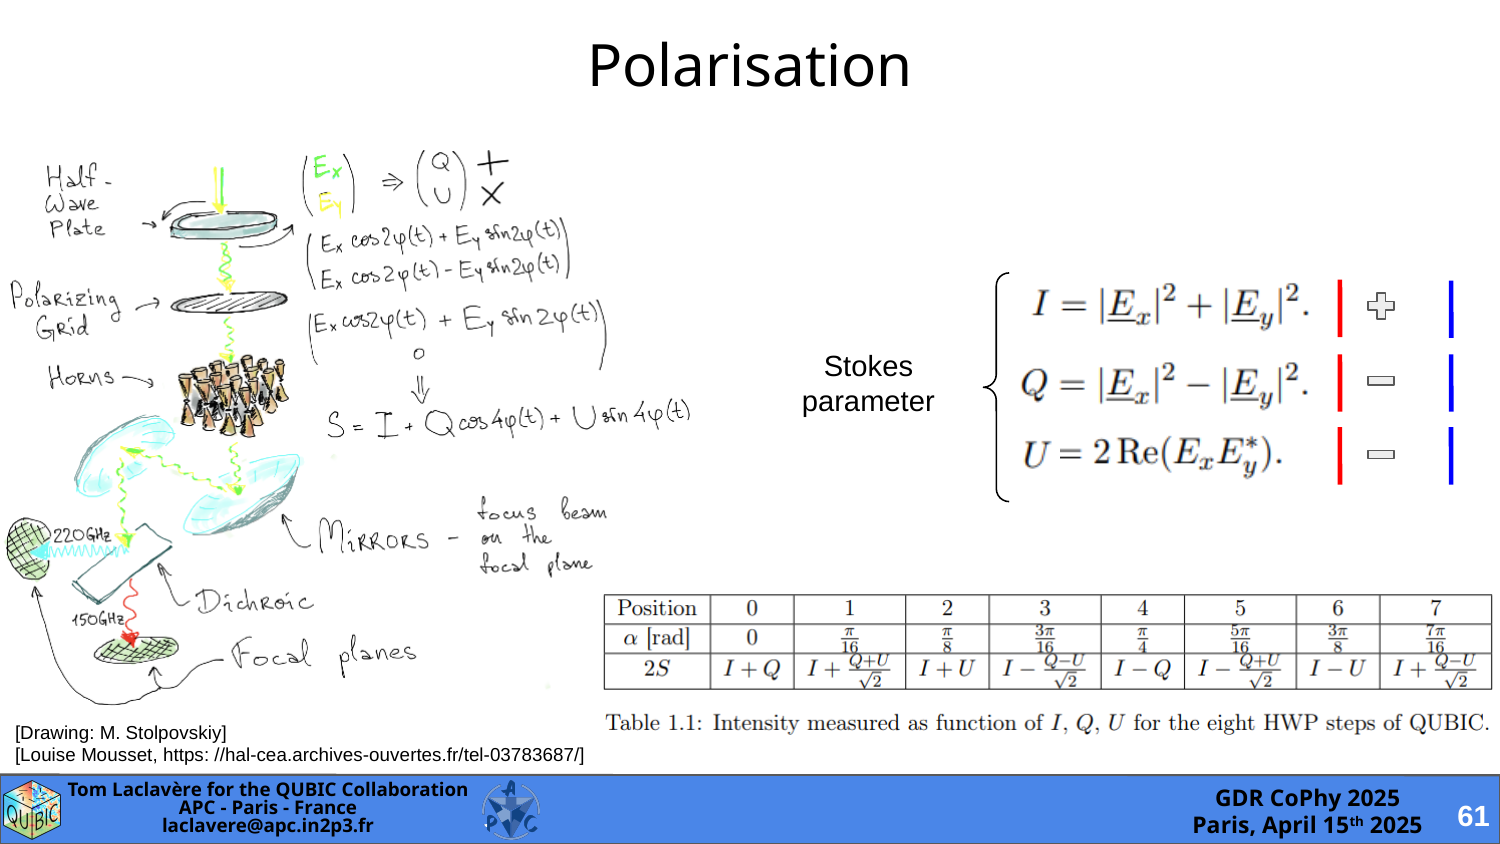

# Polarisation
Stokes parameter
[Drawing: M. Stolpovskiy]
[Louise Mousset, https: //hal-cea.archives-ouvertes.fr/tel-03783687/]